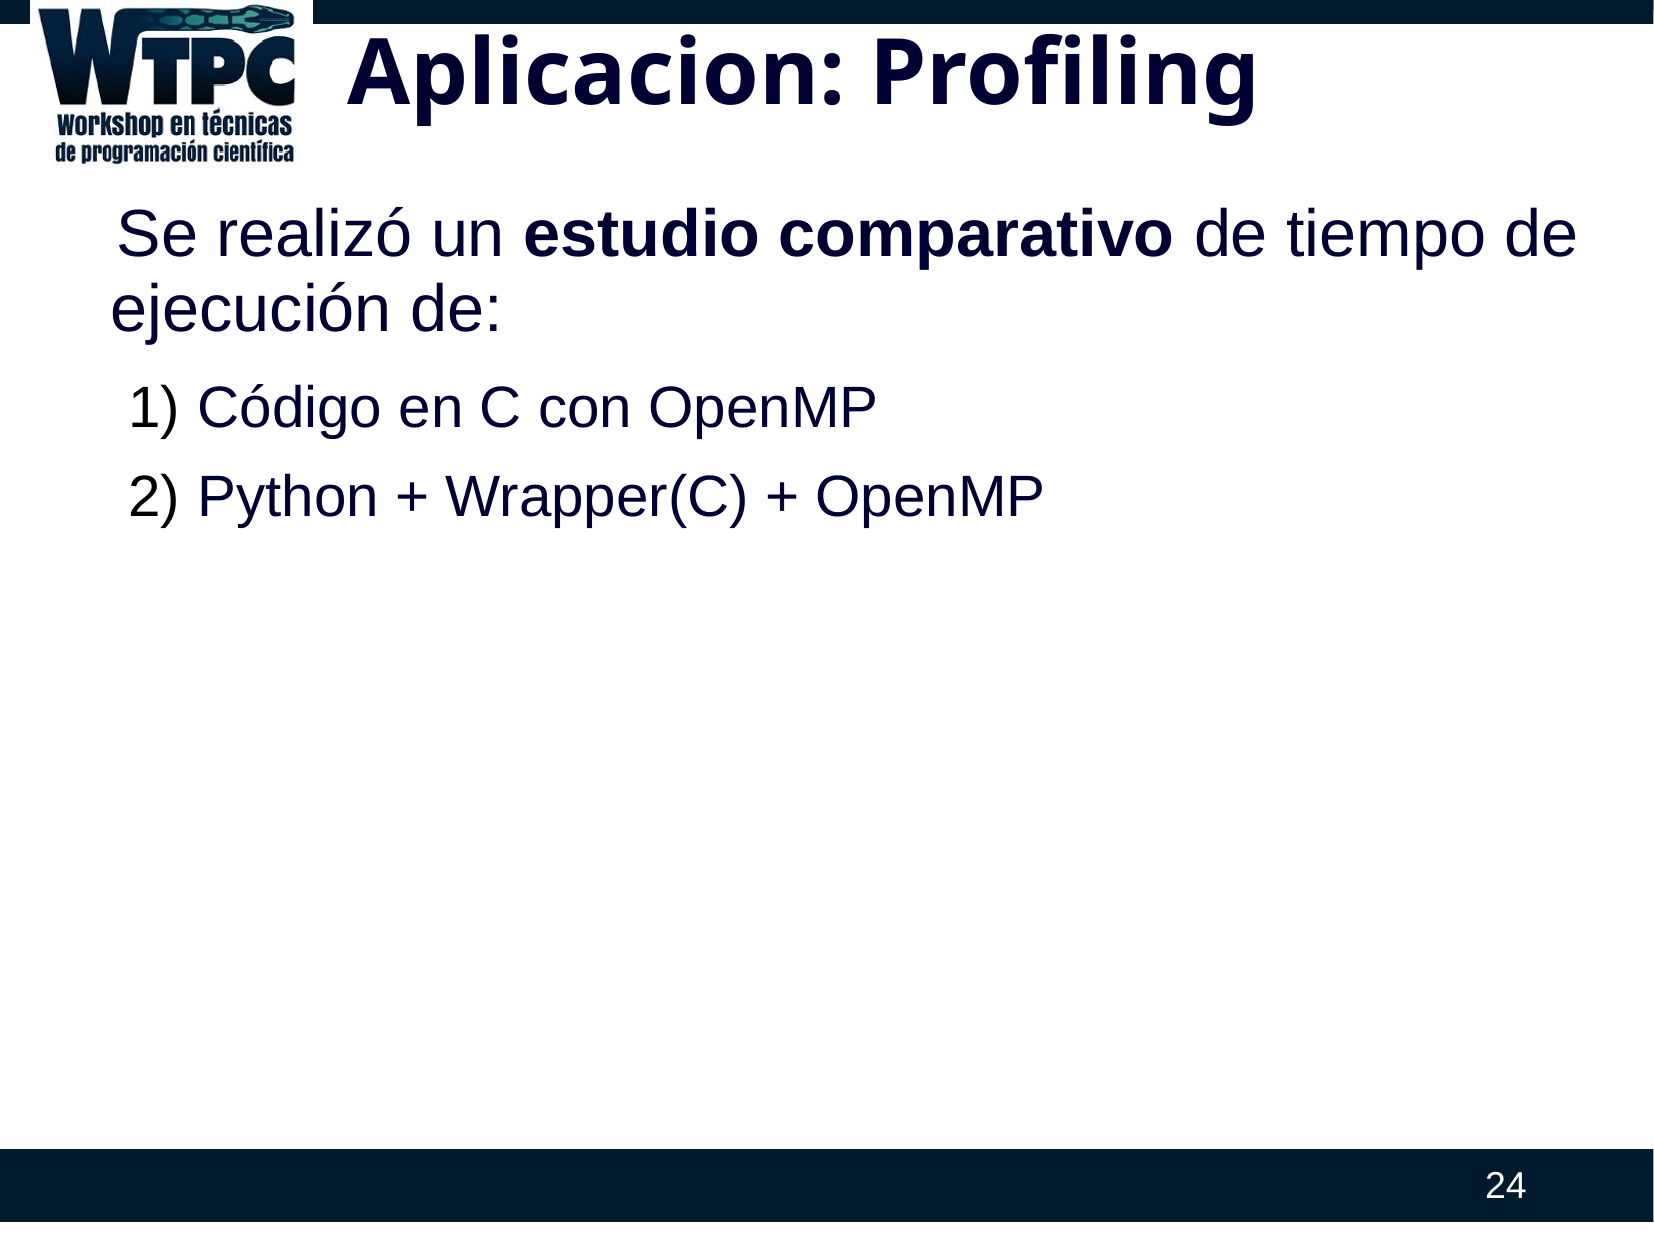

# Aplicacion: Profiling
Se realizó un estudio comparativo de tiempo de ejecución de:
 Código en C con OpenMP
 Python + Wrapper(C) + OpenMP